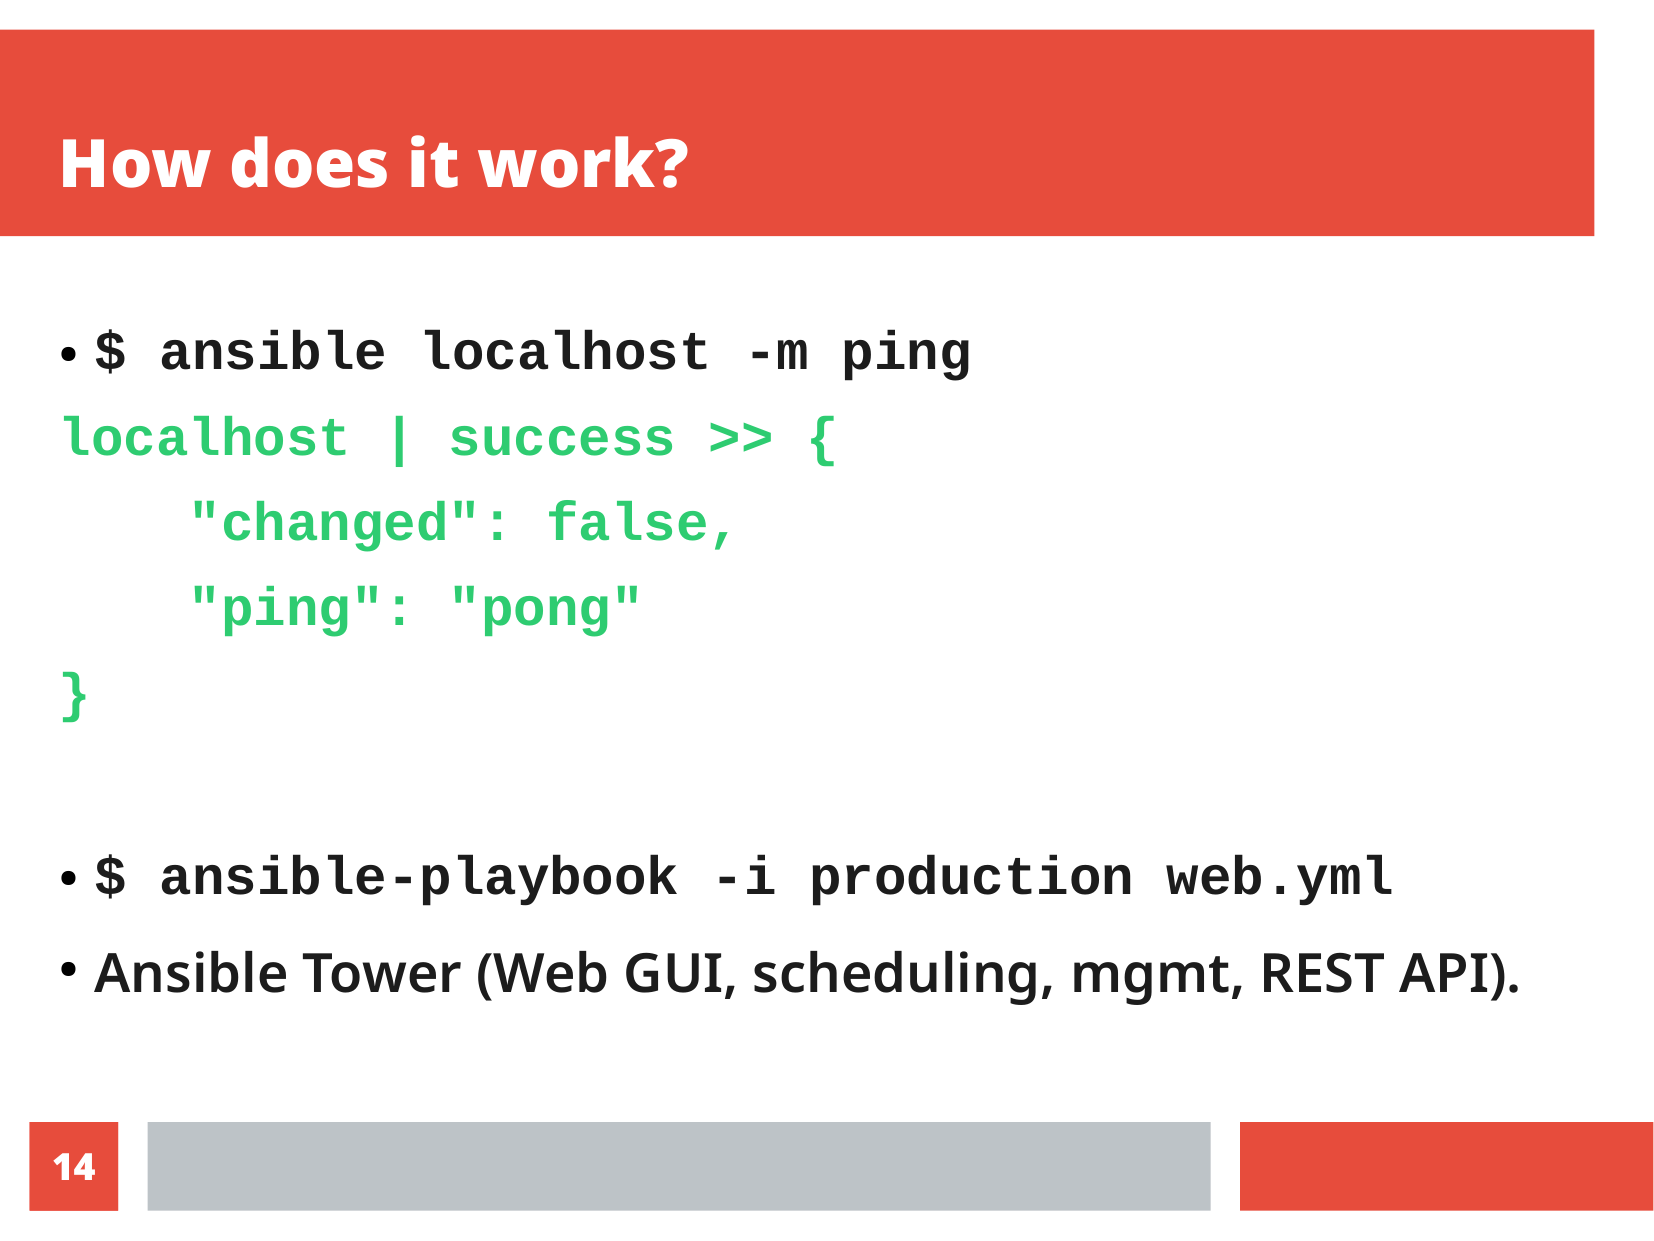

# How does it work?
$ ansible localhost -m ping
localhost | success >> {
 "changed": false,
 "ping": "pong"
}
$ ansible-playbook -i production web.yml
Ansible Tower (Web GUI, scheduling, mgmt, REST API).
14